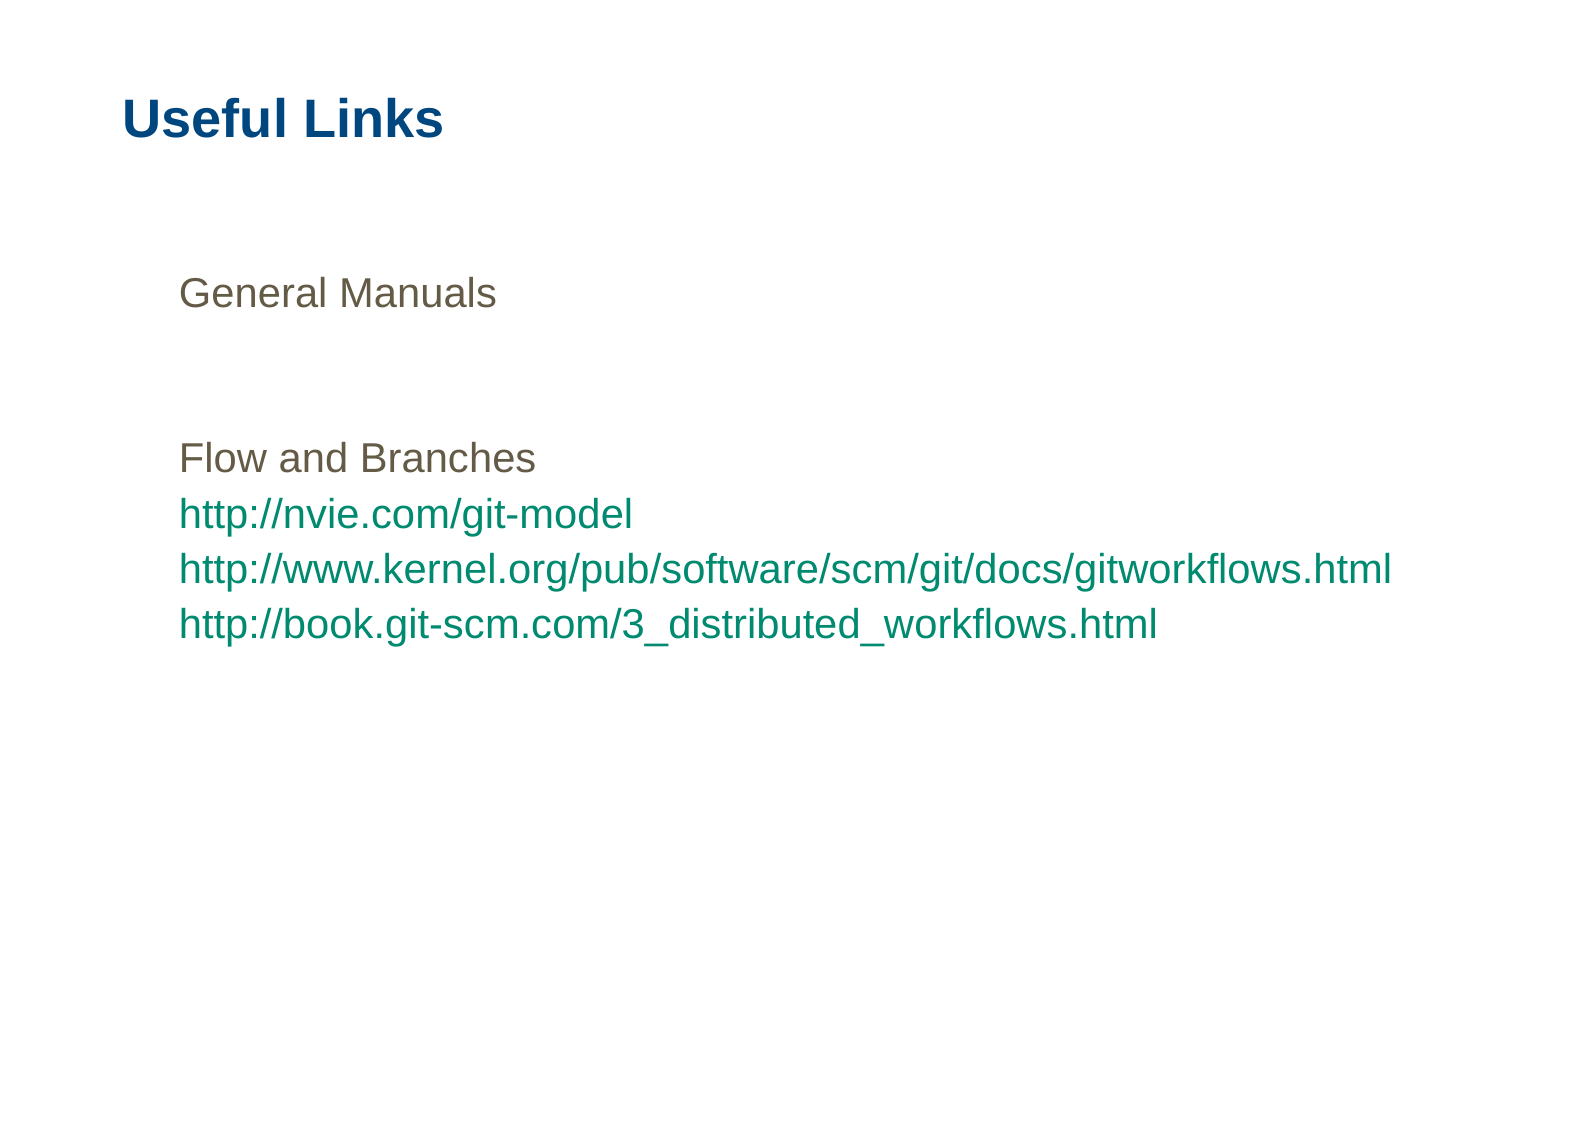

# Useful Links
General Manuals
Flow and Branches
http://nvie.com/git-model
http://www.kernel.org/pub/software/scm/git/docs/gitworkflows.html
http://book.git-scm.com/3_distributed_workflows.html